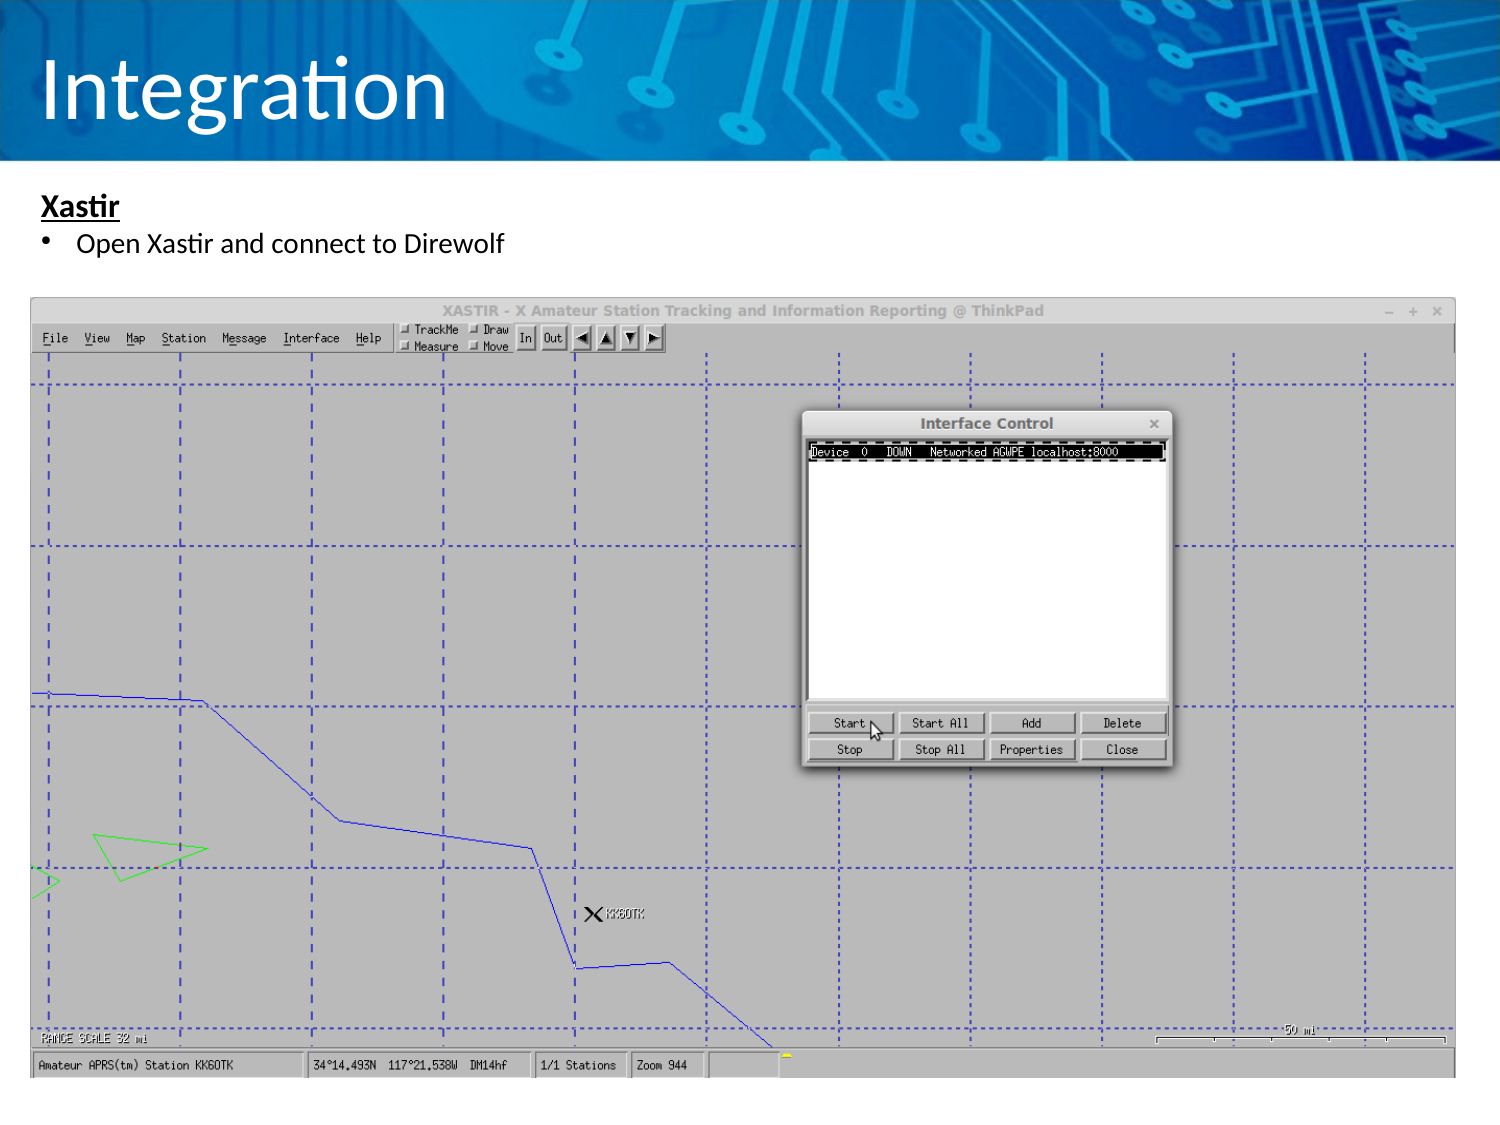

# Integration
Xastir
Open Xastir and connect to Direwolf